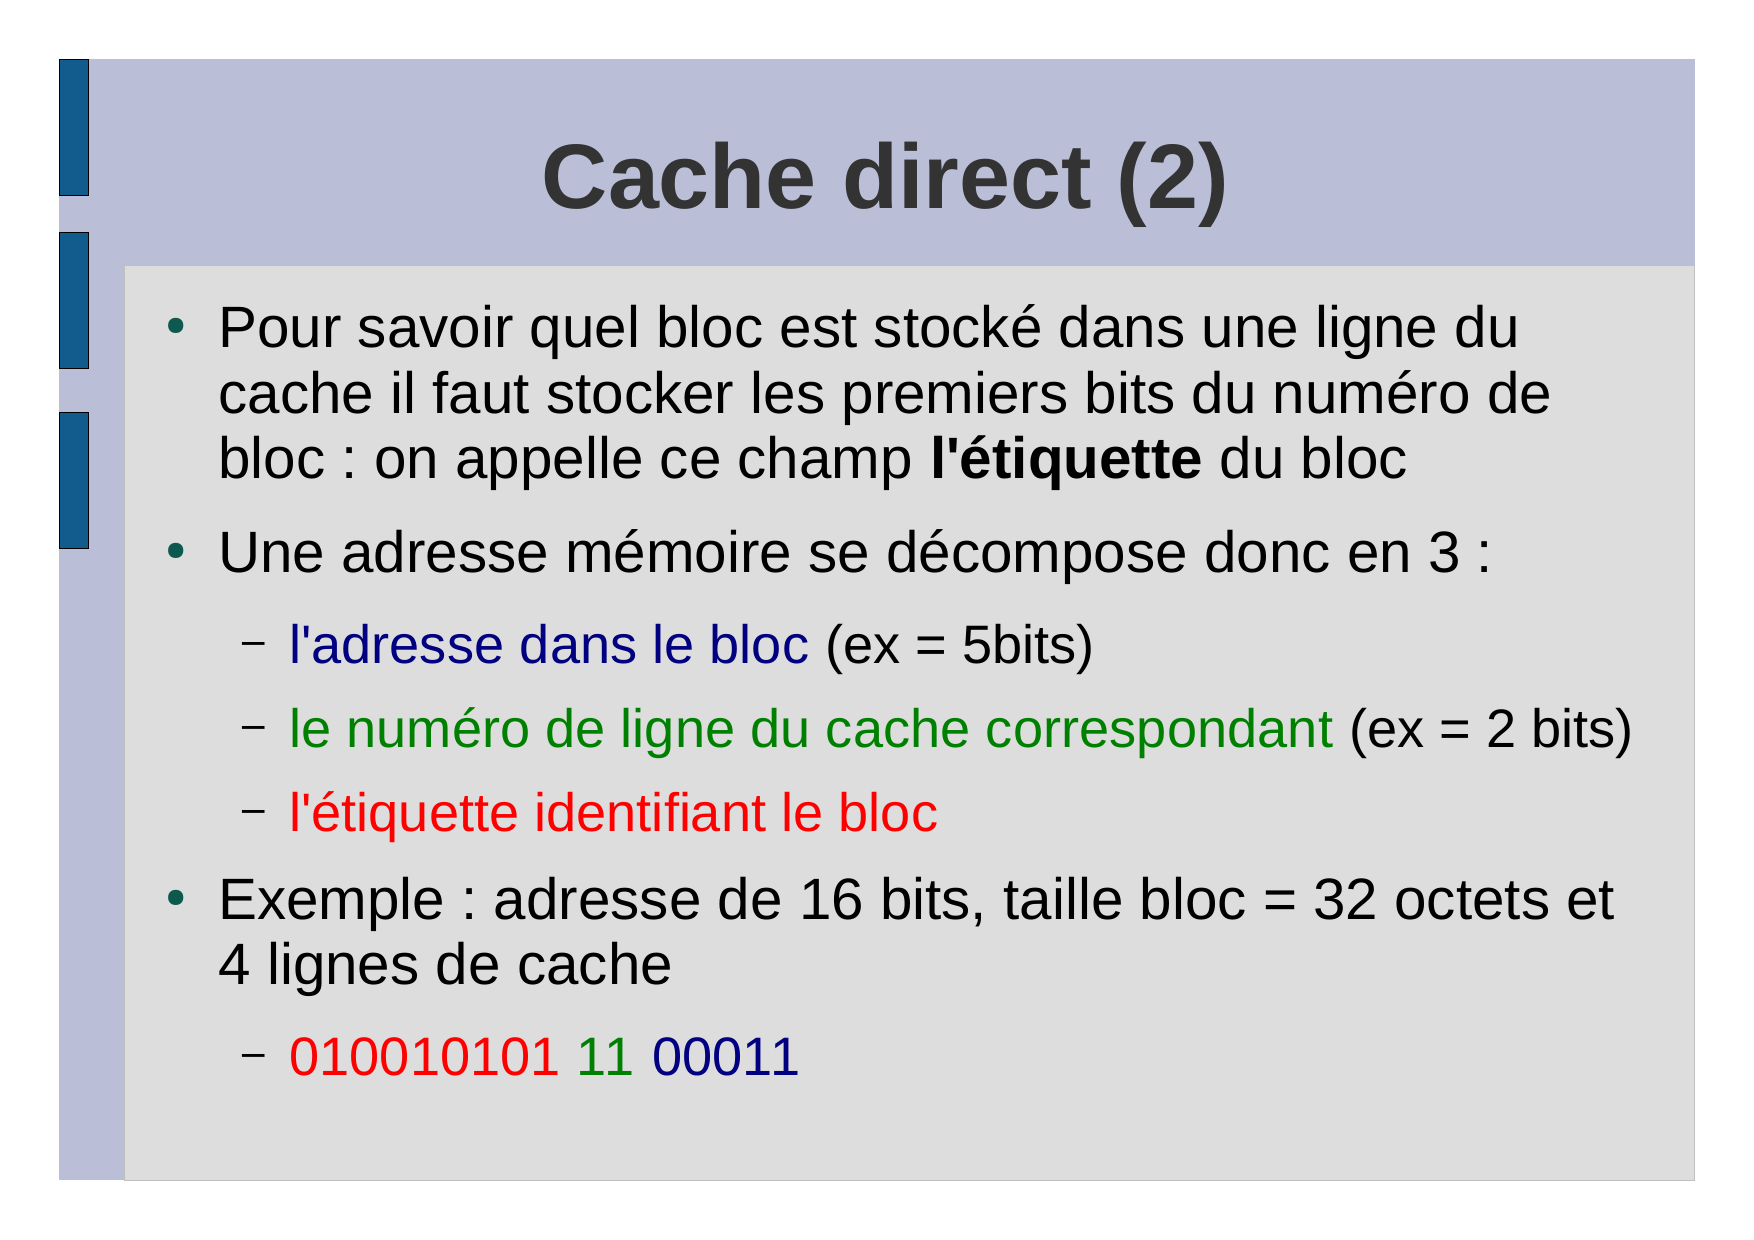

# Cache direct (2)
Pour savoir quel bloc est stocké dans une ligne du cache il faut stocker les premiers bits du numéro de bloc : on appelle ce champ l'étiquette du bloc
Une adresse mémoire se décompose donc en 3 :
l'adresse dans le bloc (ex = 5bits)
le numéro de ligne du cache correspondant (ex = 2 bits)
l'étiquette identifiant le bloc
Exemple : adresse de 16 bits, taille bloc = 32 octets et 4 lignes de cache
010010101 11 00011